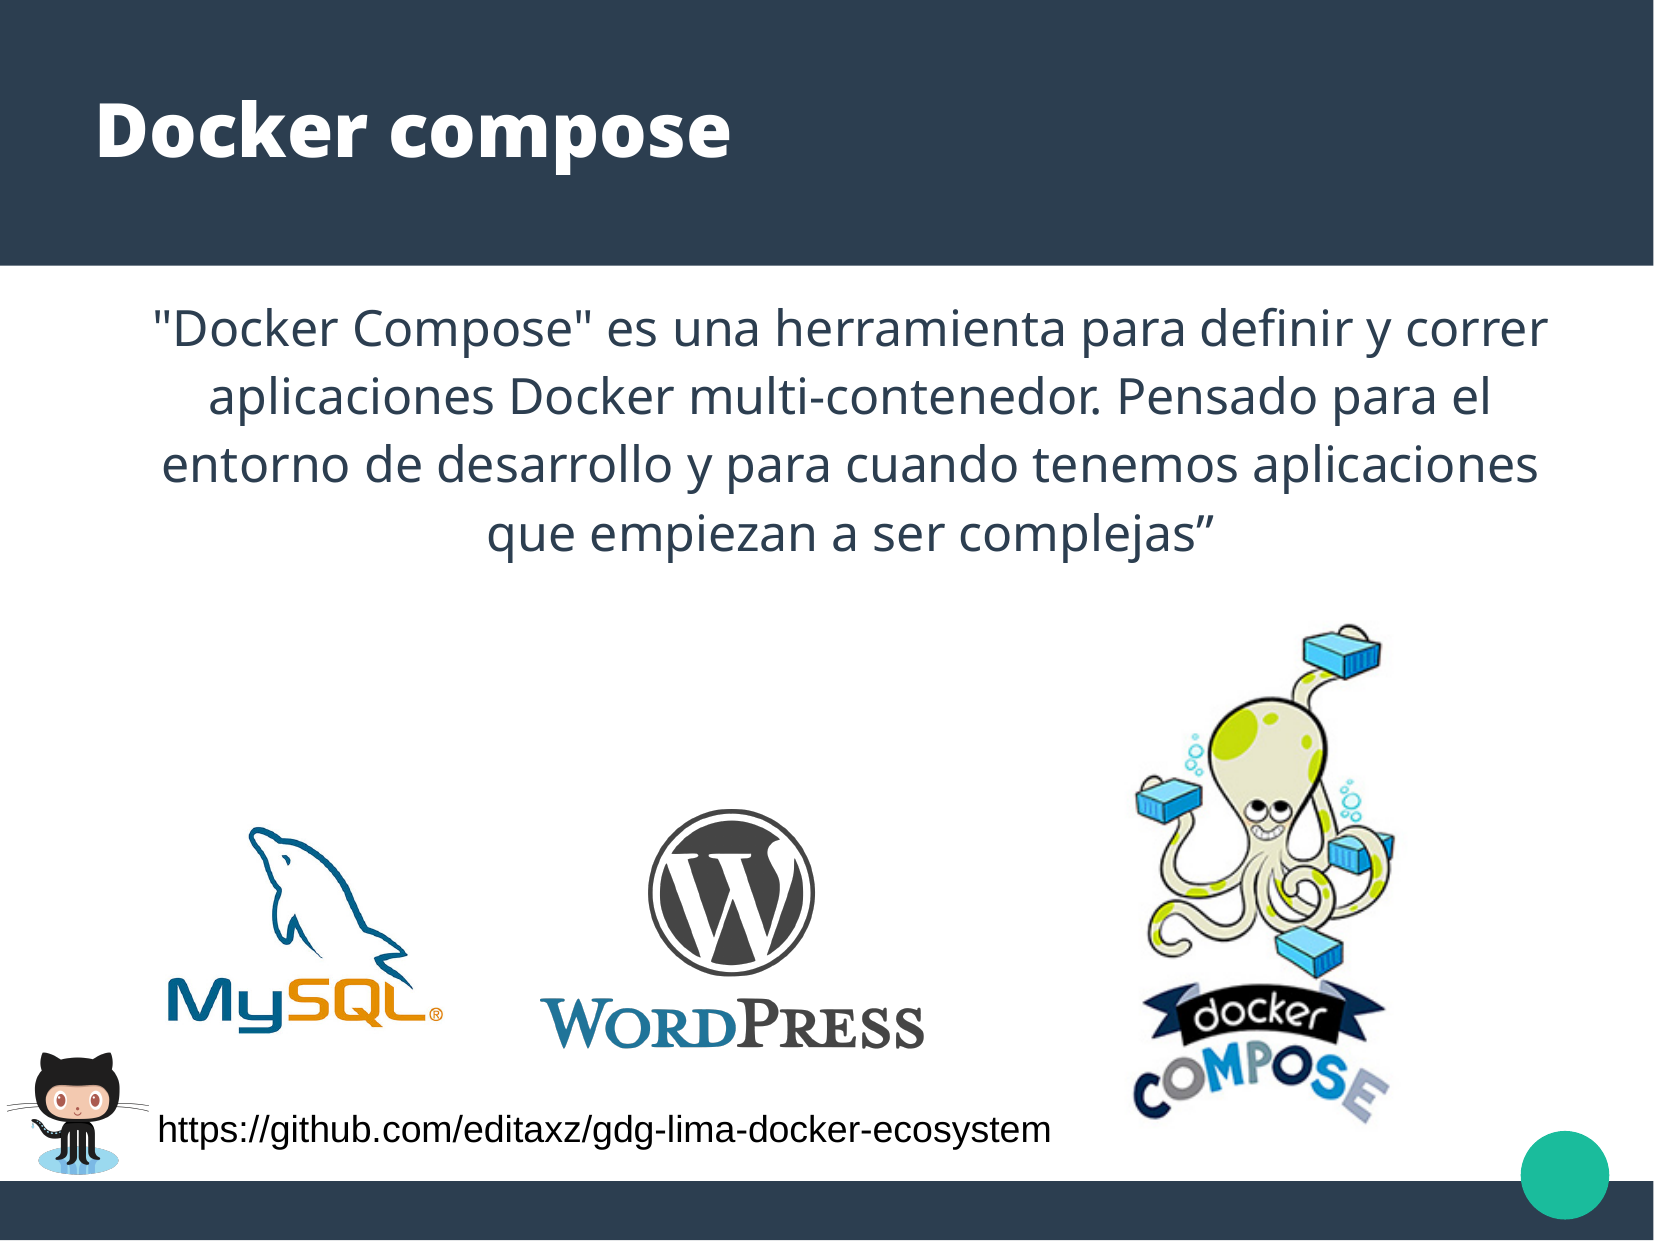

# Docker compose
"Docker Compose" es una herramienta para definir y correr aplicaciones Docker multi-contenedor. Pensado para el entorno de desarrollo y para cuando tenemos aplicaciones que empiezan a ser complejas”
https://github.com/editaxz/gdg-lima-docker-ecosystem